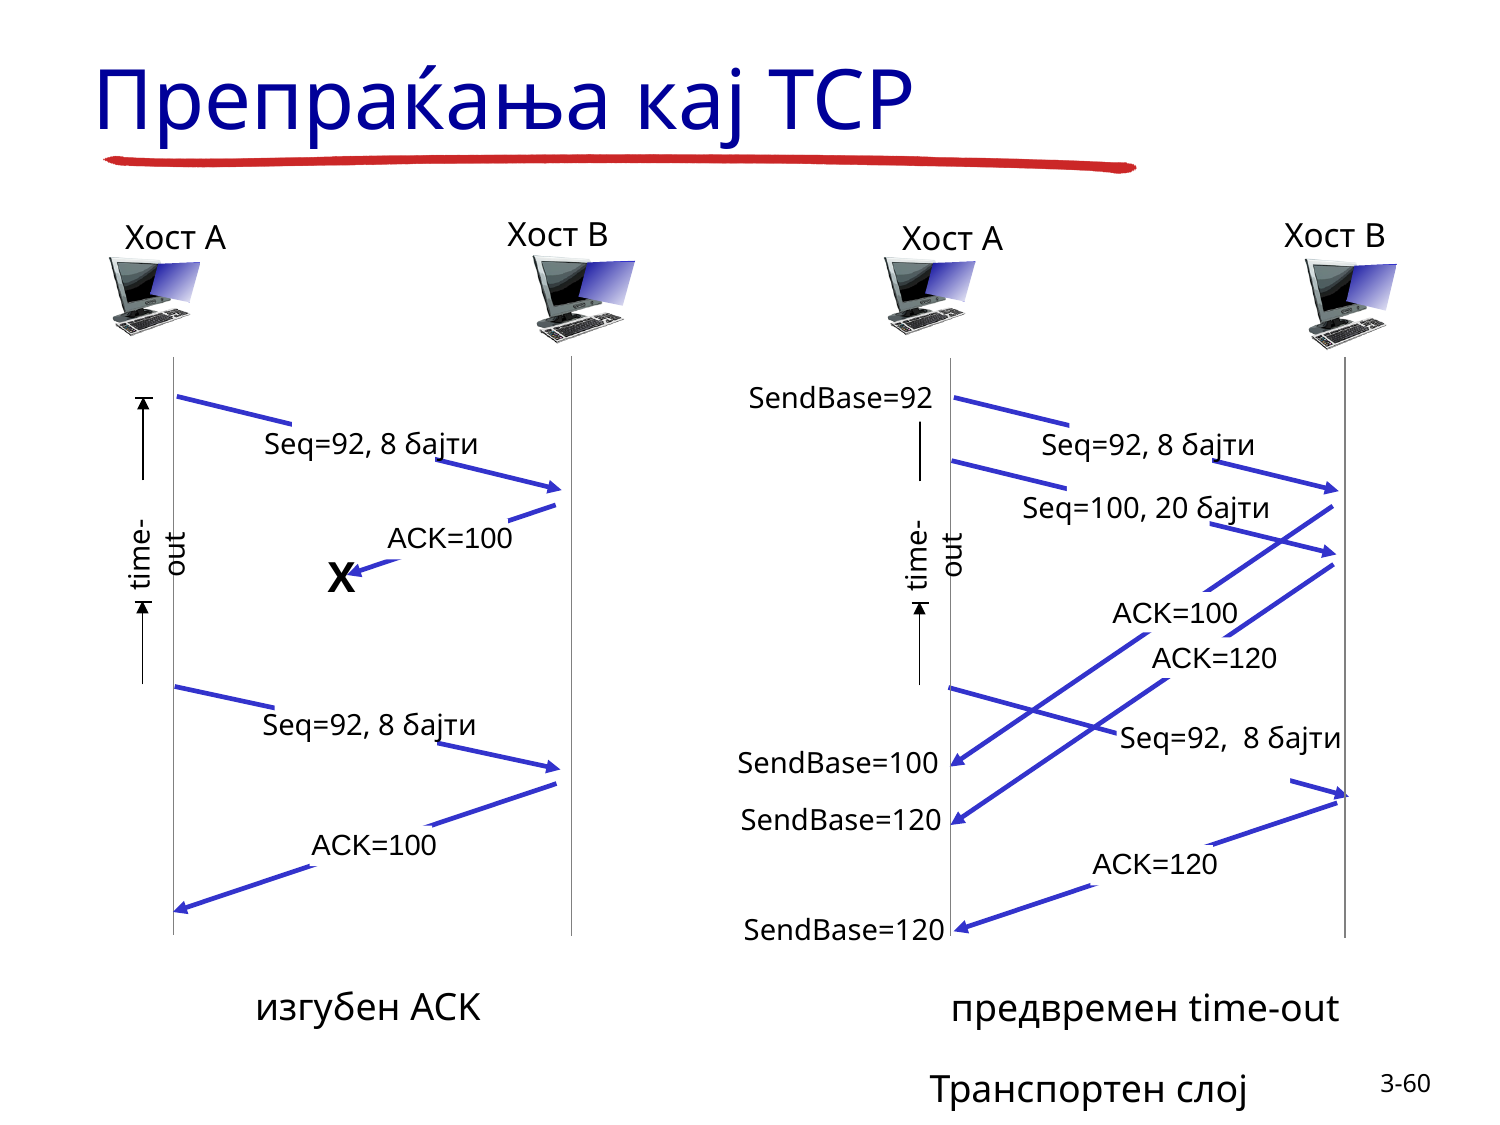

# Препраќања кај TCP
Хост B
Хост B
Хост A
Хост A
SendBase=92
Seq=92, 8 бајти
Seq=92, 8 бајти
Seq=100, 20 бајти
time-out
time-out
ACK=100
X
ACK=100
ACK=120
Seq=92, 8 бајти
Seq=92, 8 бајти
SendBase=100
SendBase=120
ACK=100
ACK=120
SendBase=120
изгубен ACK
предвремен time-out
Транспортен слој